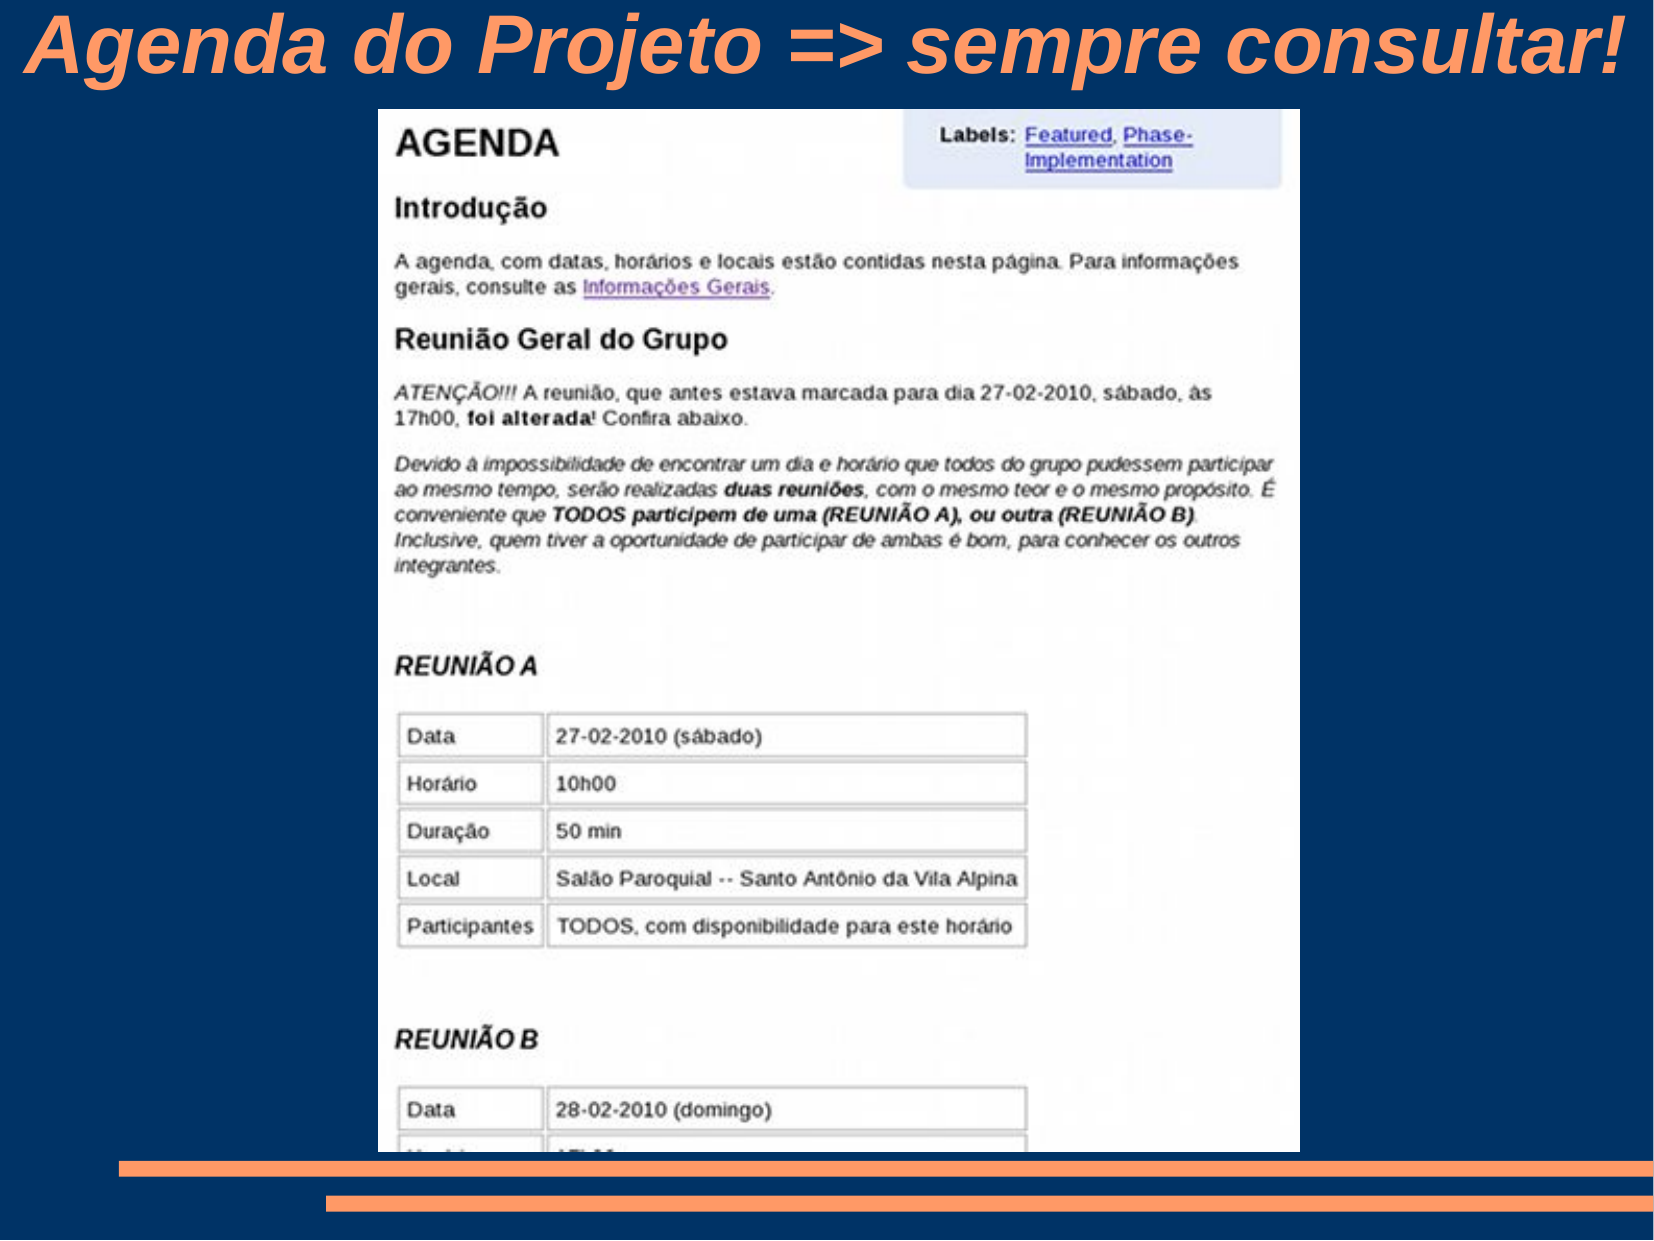

# Agenda do Projeto => sempre consultar!